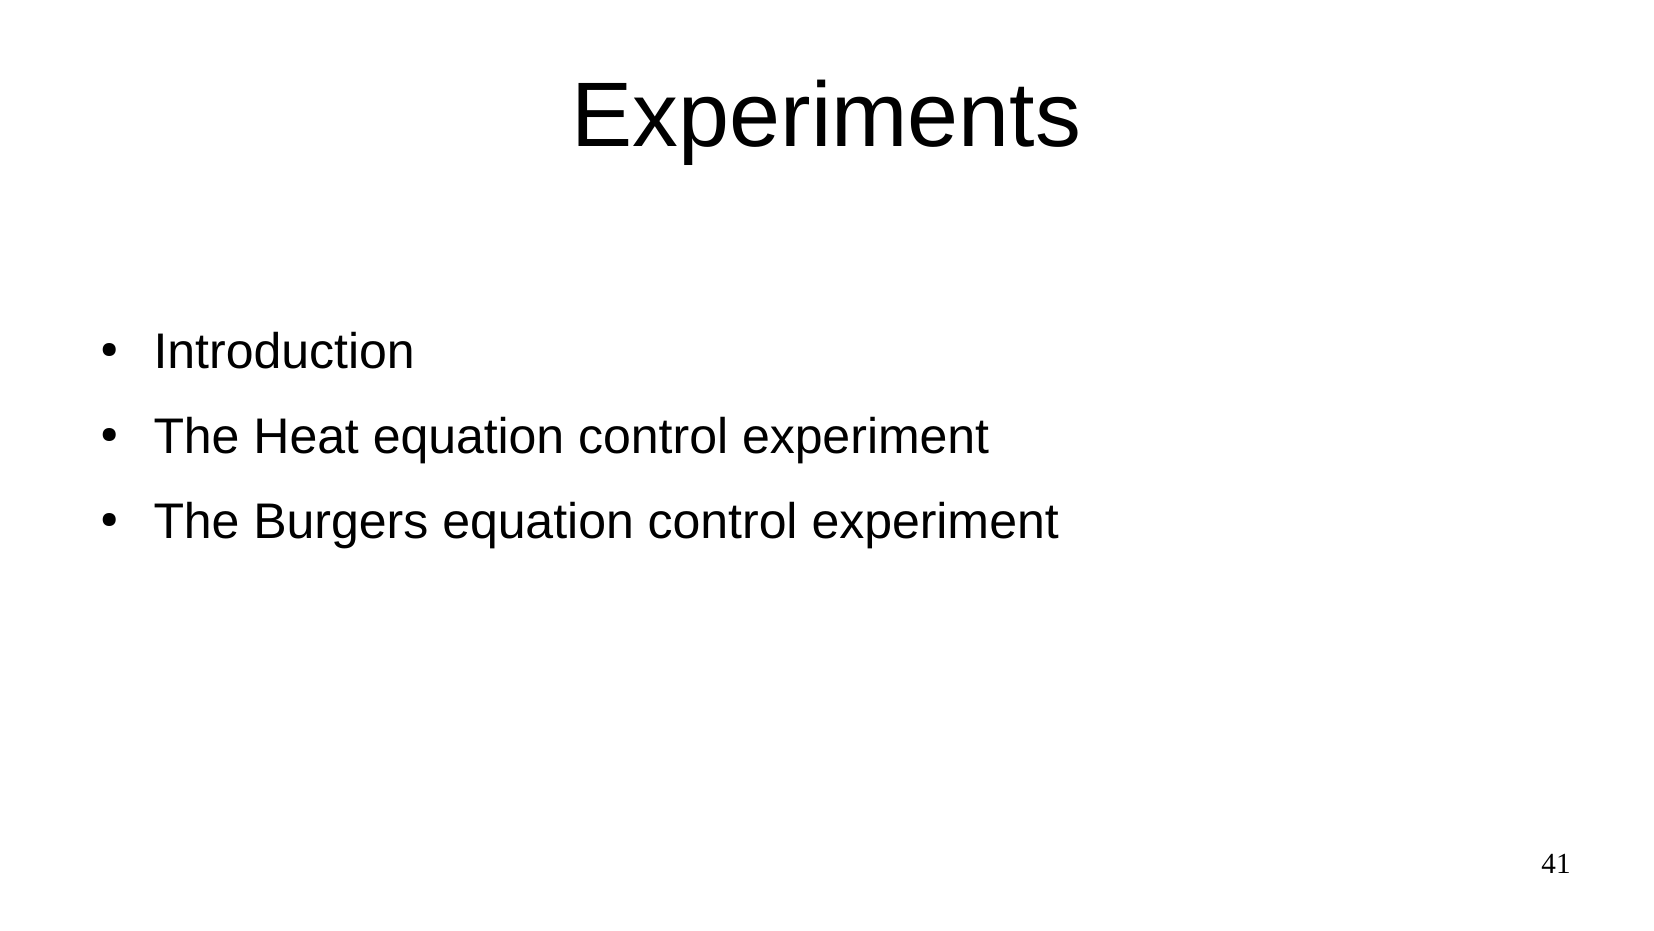

# Experiments
Introduction
The Heat equation control experiment
The Burgers equation control experiment
41